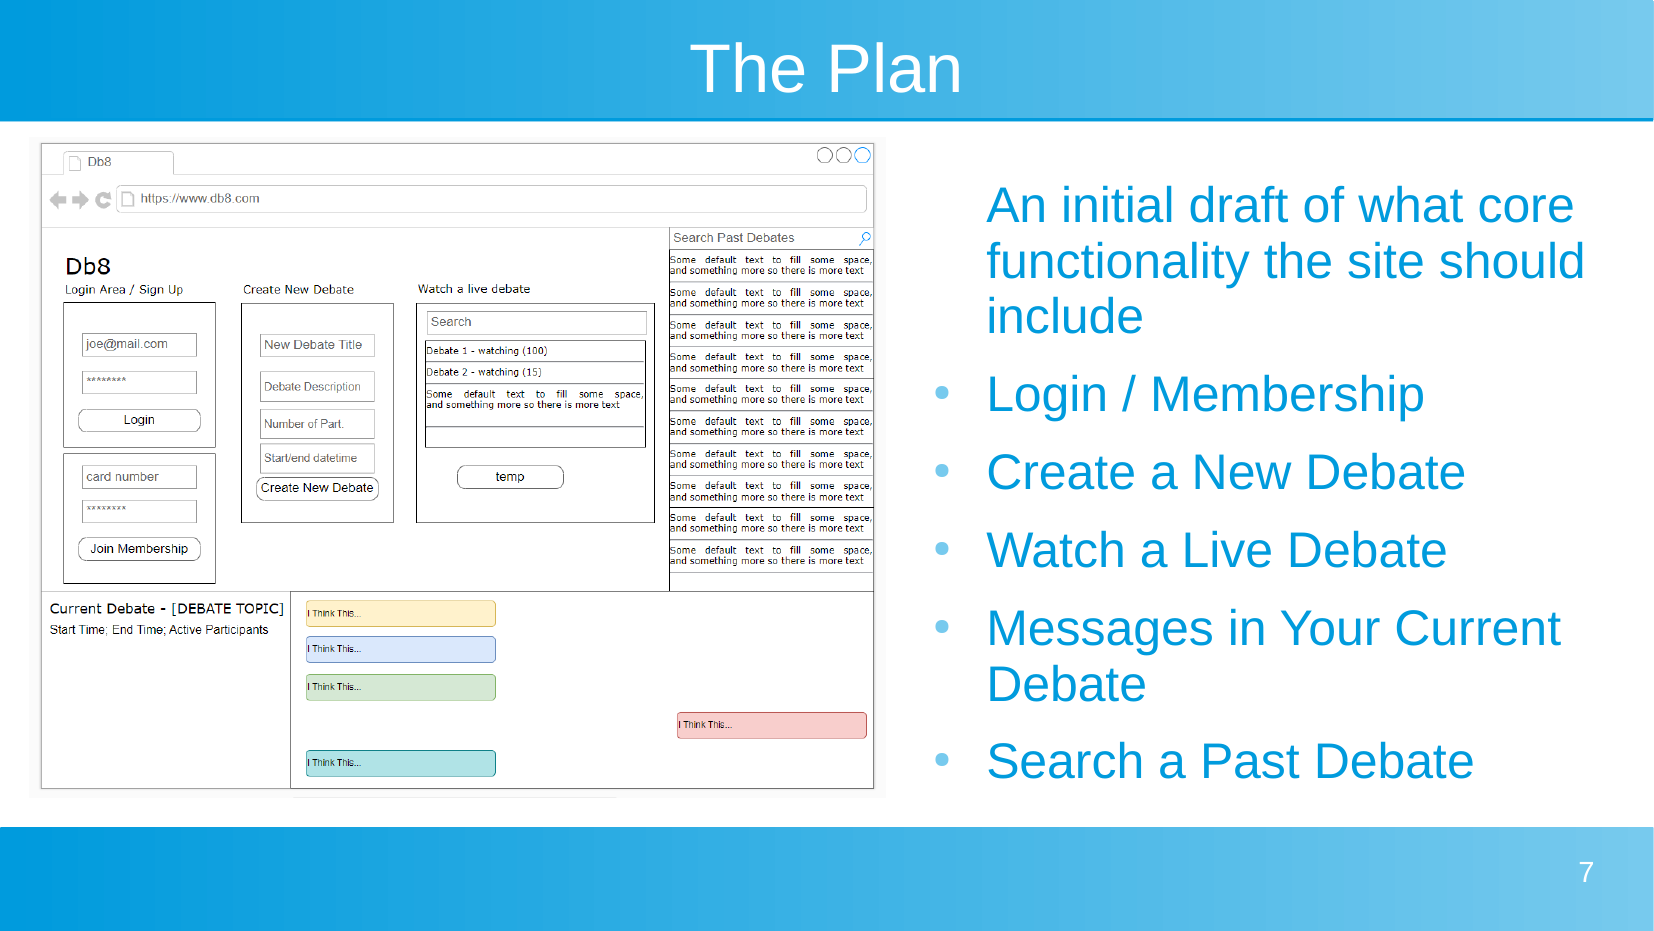

# The Plan
An initial draft of what core functionality the site should include
Login / Membership
Create a New Debate
Watch a Live Debate
Messages in Your Current Debate
Search a Past Debate
7